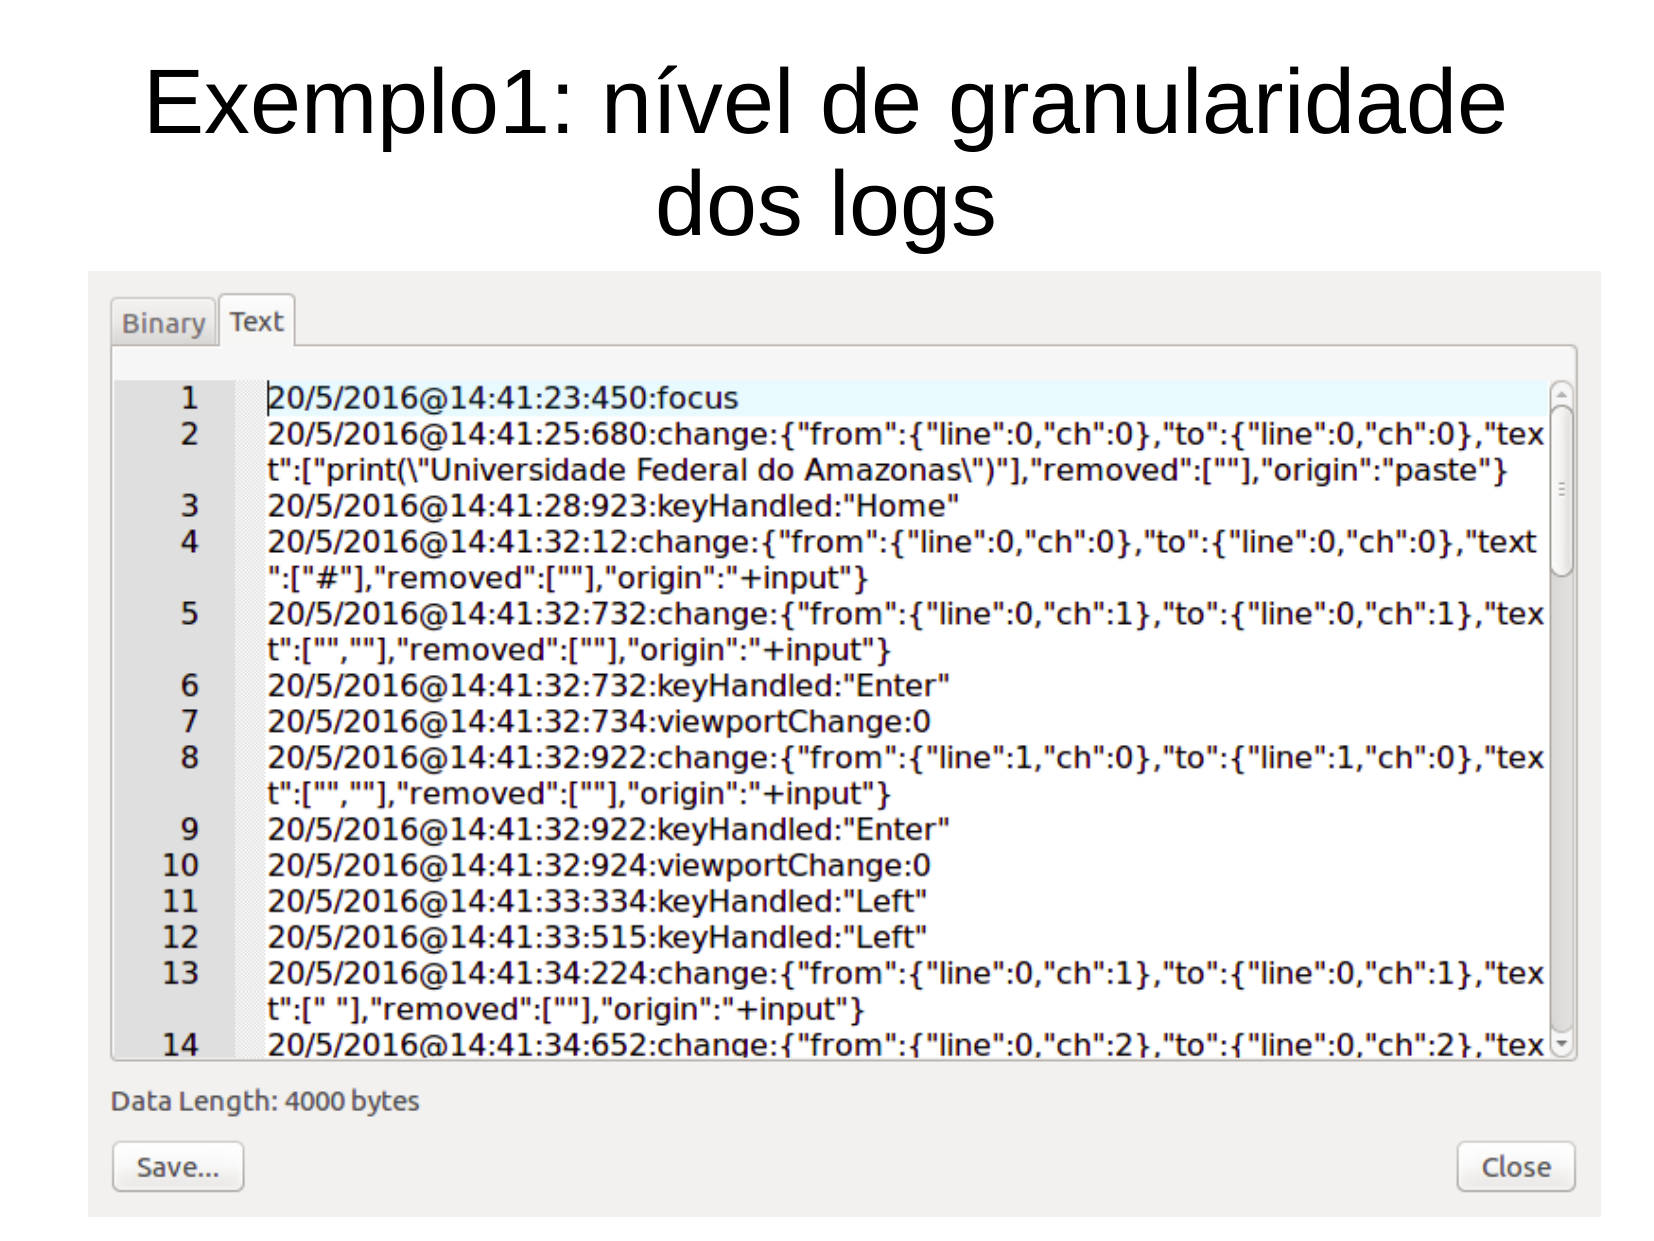

# Exemplo1: nível de granularidade dos logs